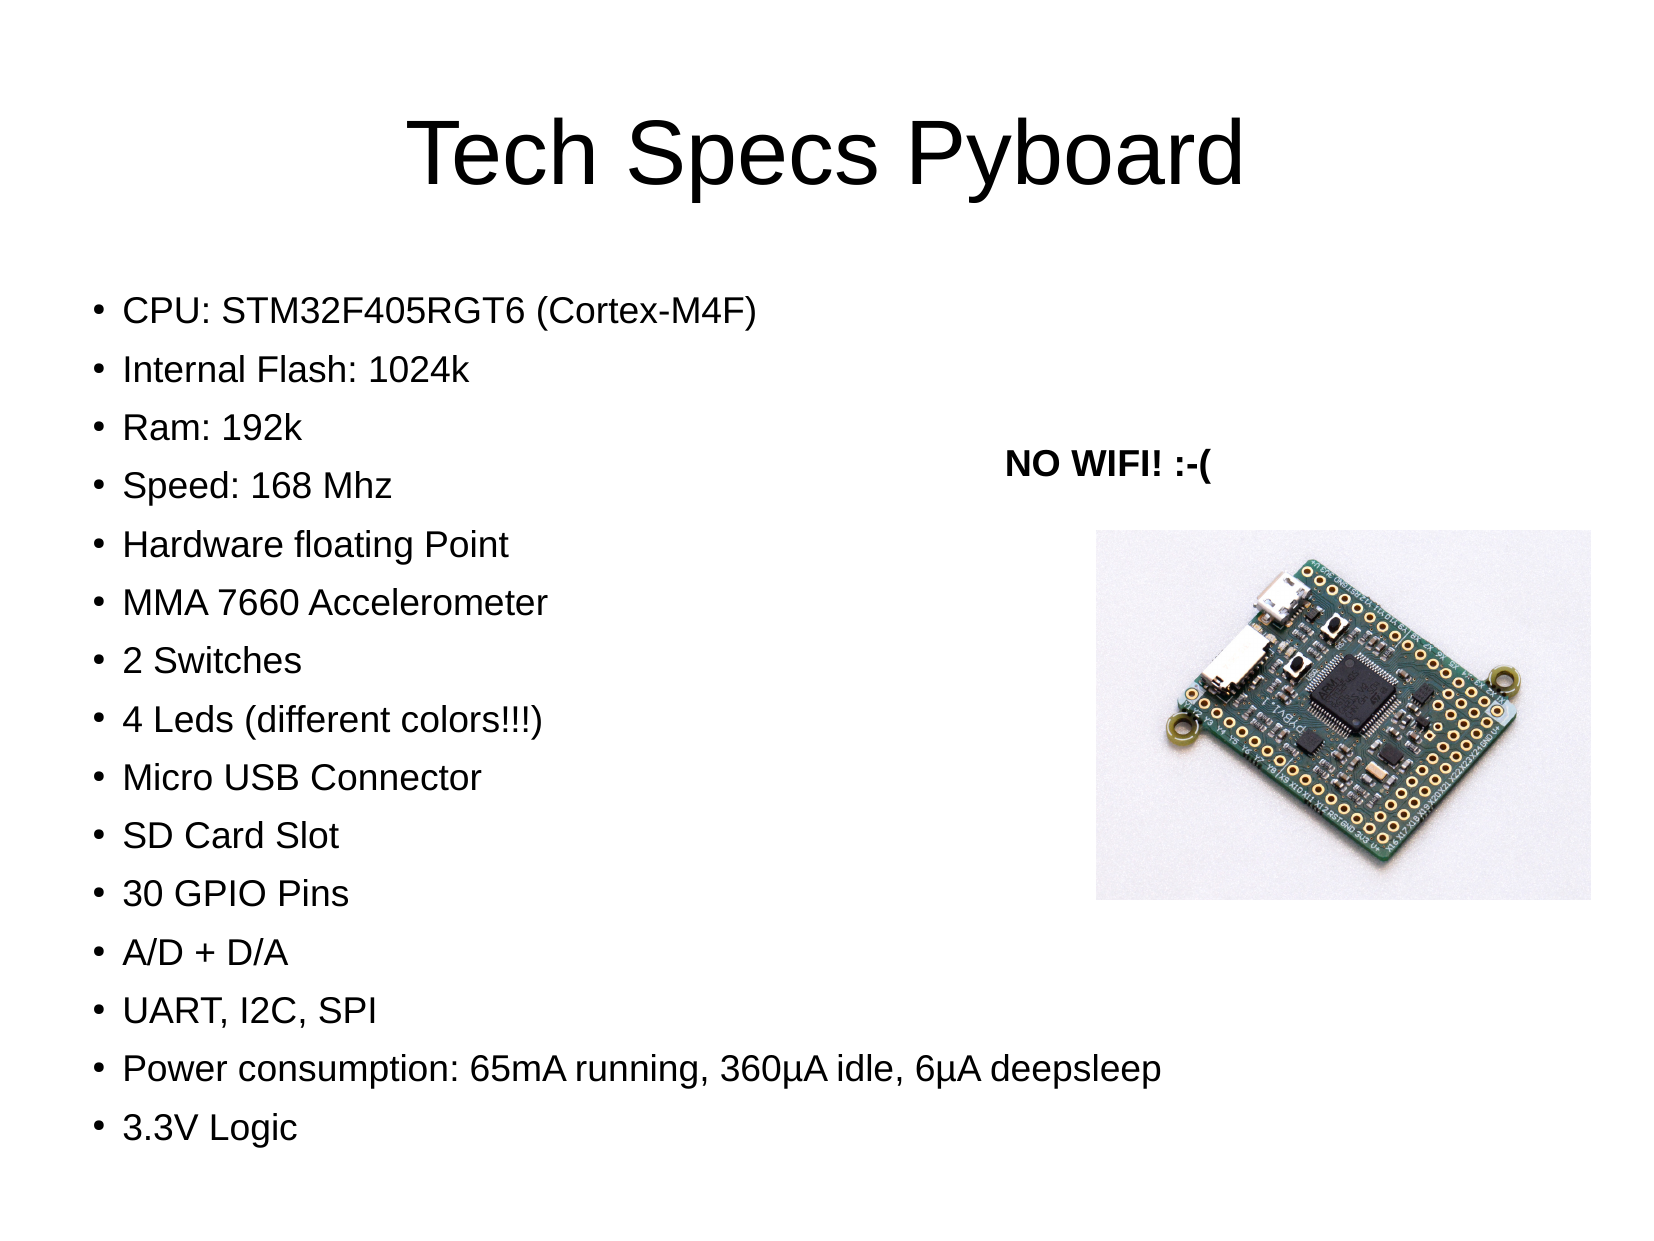

# Tech Specs Pyboard
CPU: STM32F405RGT6 (Cortex-M4F)
Internal Flash: 1024k
Ram: 192k
Speed: 168 Mhz
Hardware floating Point
MMA 7660 Accelerometer
2 Switches
4 Leds (different colors!!!)
Micro USB Connector
SD Card Slot
30 GPIO Pins
A/D + D/A
UART, I2C, SPI
Power consumption: 65mA running, 360µA idle, 6µA deepsleep
3.3V Logic
NO WIFI! :-(